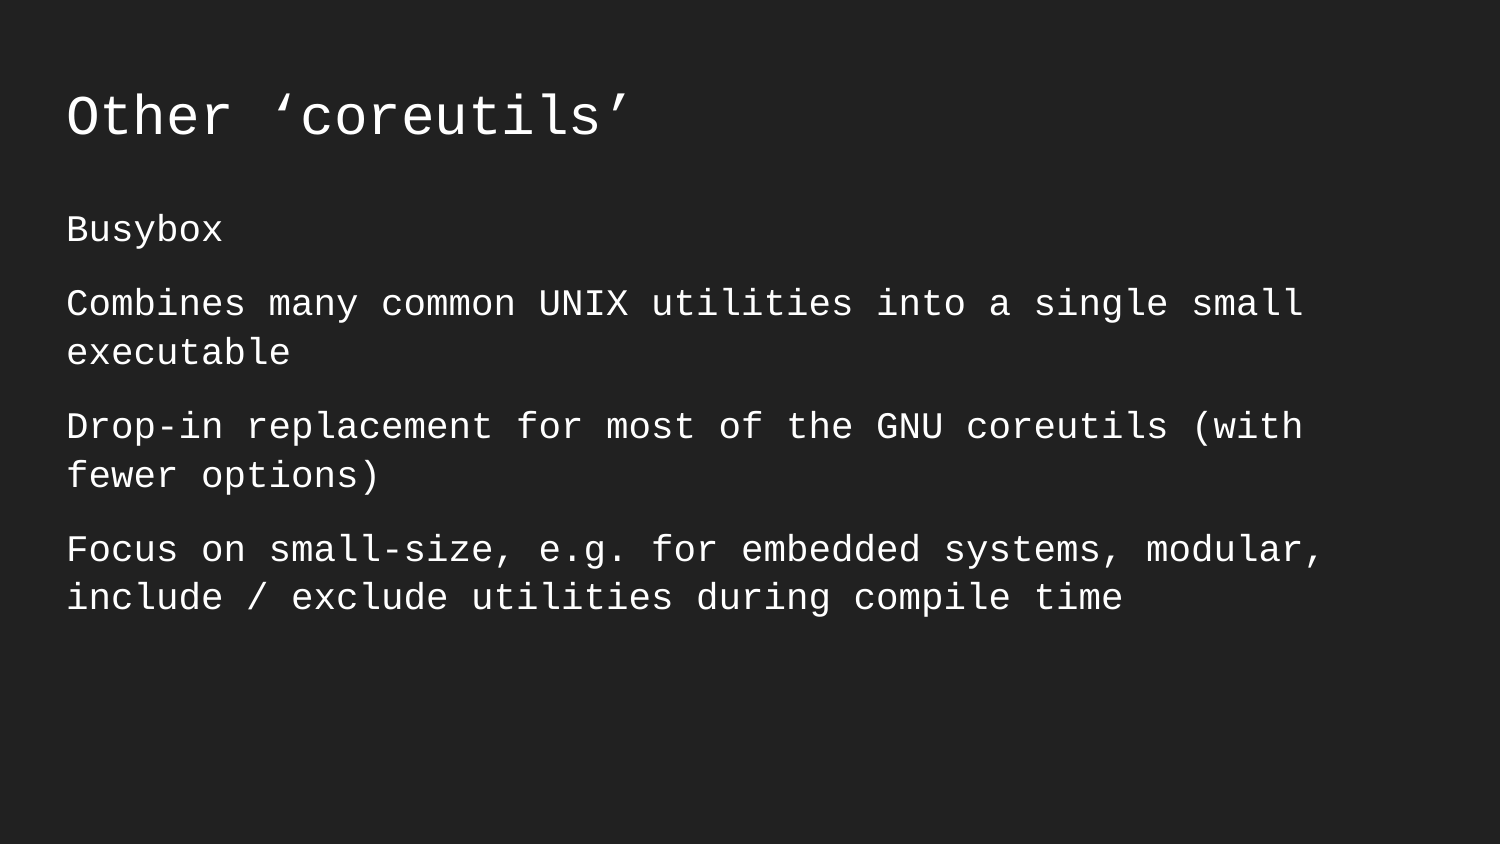

# Other ‘coreutils’
Busybox
Combines many common UNIX utilities into a single small executable
Drop-in replacement for most of the GNU coreutils (with fewer options)
Focus on small-size, e.g. for embedded systems, modular, include / exclude utilities during compile time